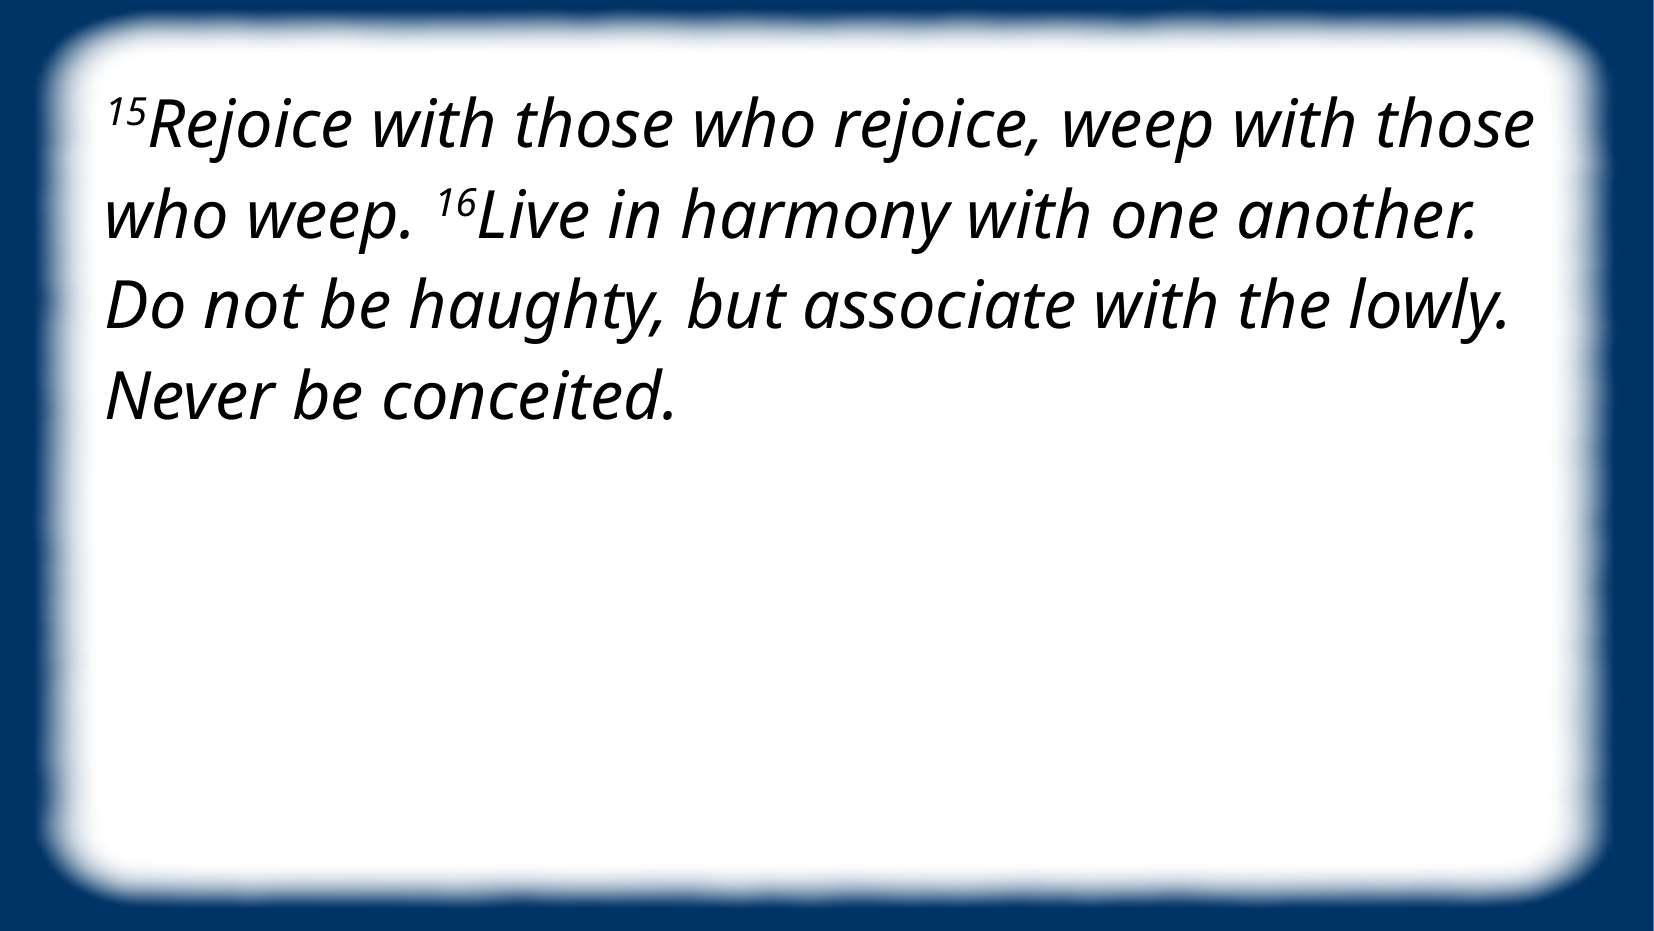

15Rejoice with those who rejoice, weep with those who weep. 16Live in harmony with one another. Do not be haughty, but associate with the lowly. Never be conceited.